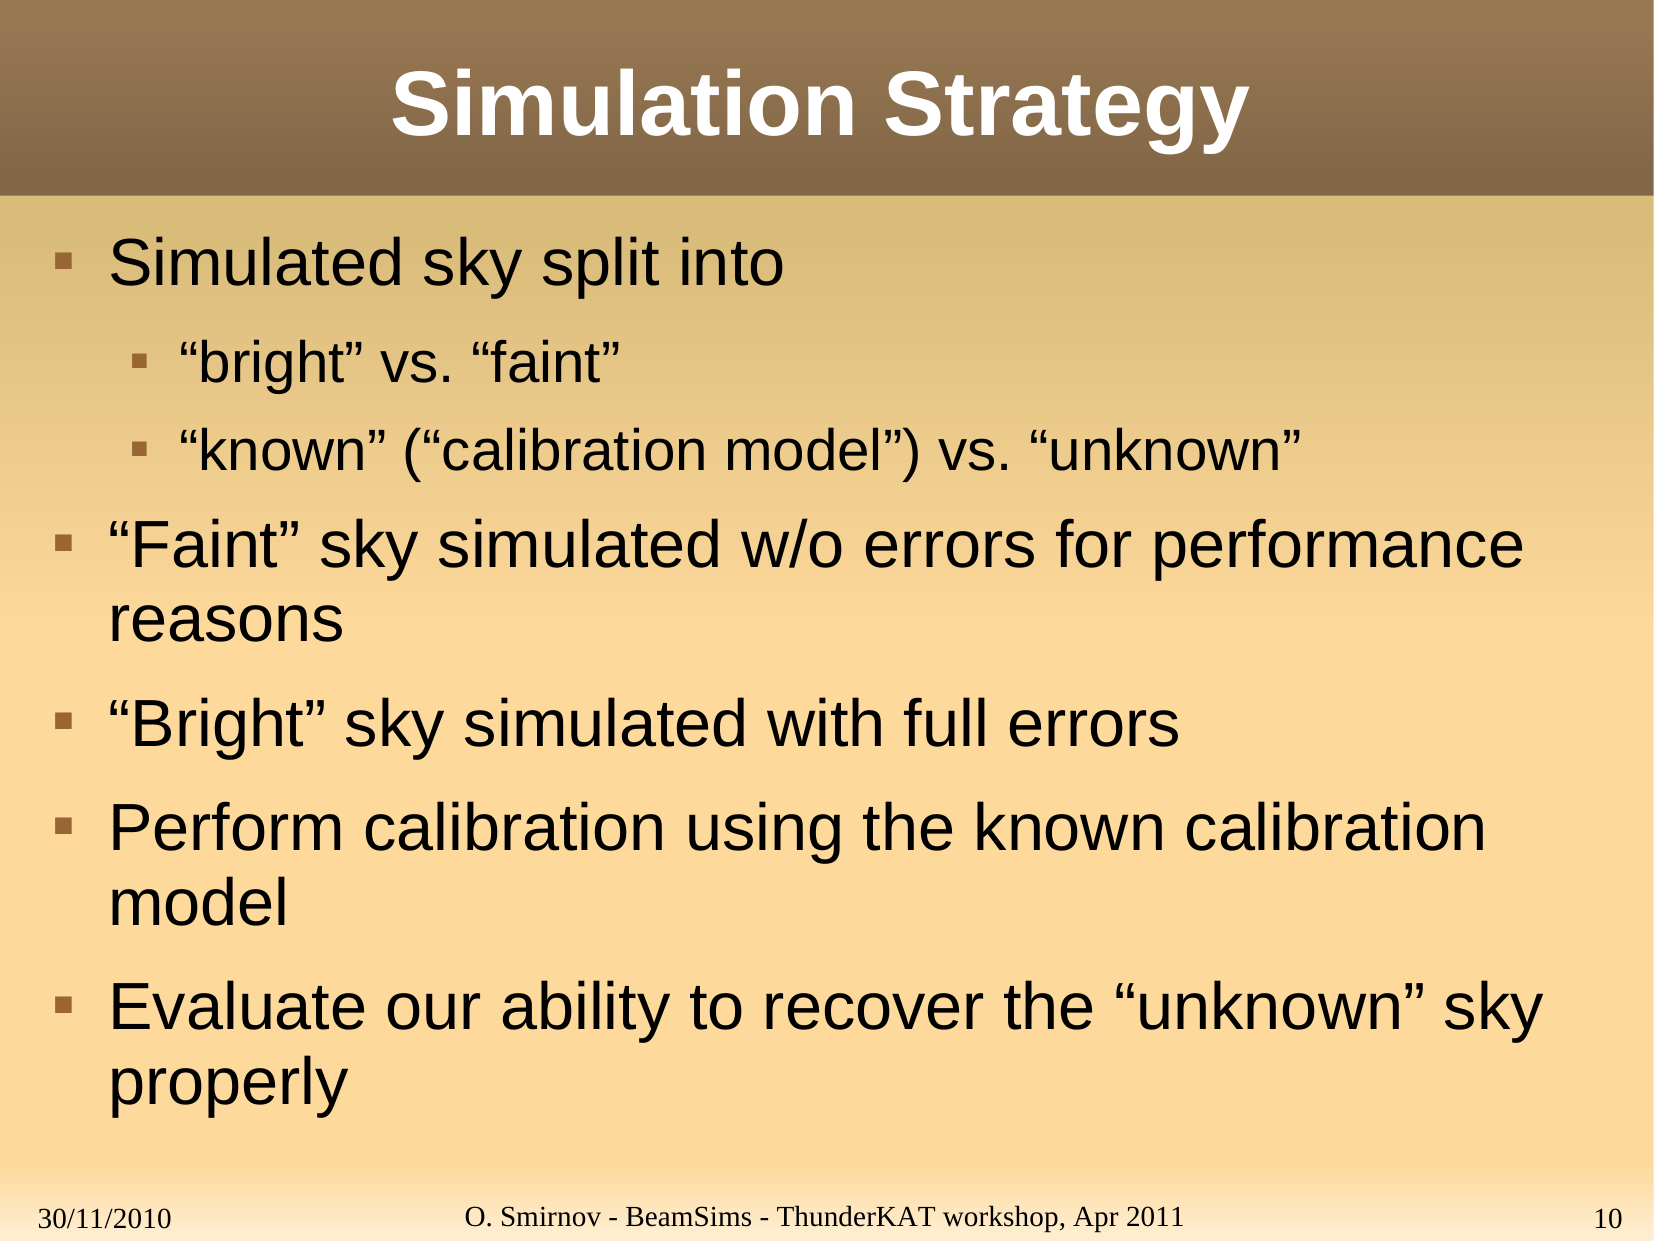

# Simulation Strategy
Simulated sky split into
“bright” vs. “faint”
“known” (“calibration model”) vs. “unknown”
“Faint” sky simulated w/o errors for performance reasons
“Bright” sky simulated with full errors
Perform calibration using the known calibration model
Evaluate our ability to recover the “unknown” sky properly
O. Smirnov - BeamSims - ThunderKAT workshop, Apr 2011
30/11/2010
10